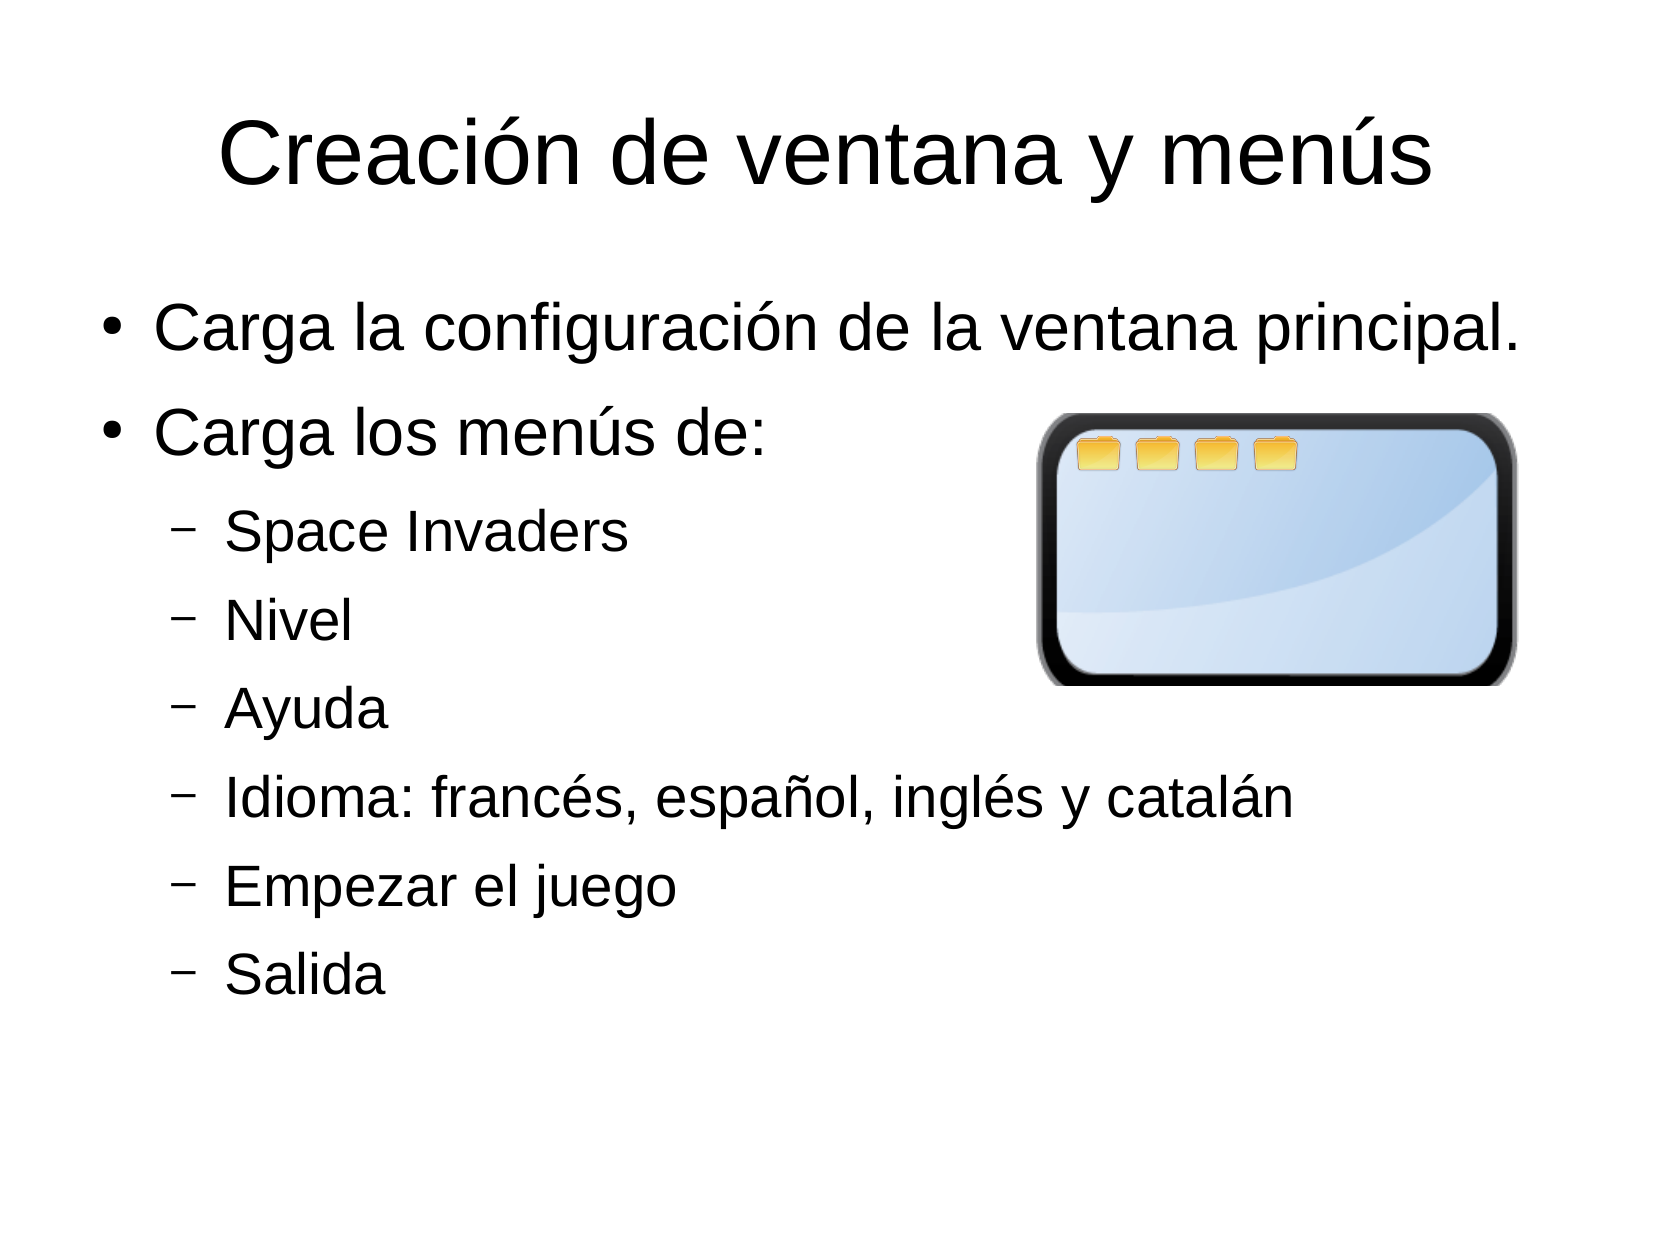

# Creación de ventana y menús
Carga la configuración de la ventana principal.
Carga los menús de:
Space Invaders
Nivel
Ayuda
Idioma: francés, español, inglés y catalán
Empezar el juego
Salida